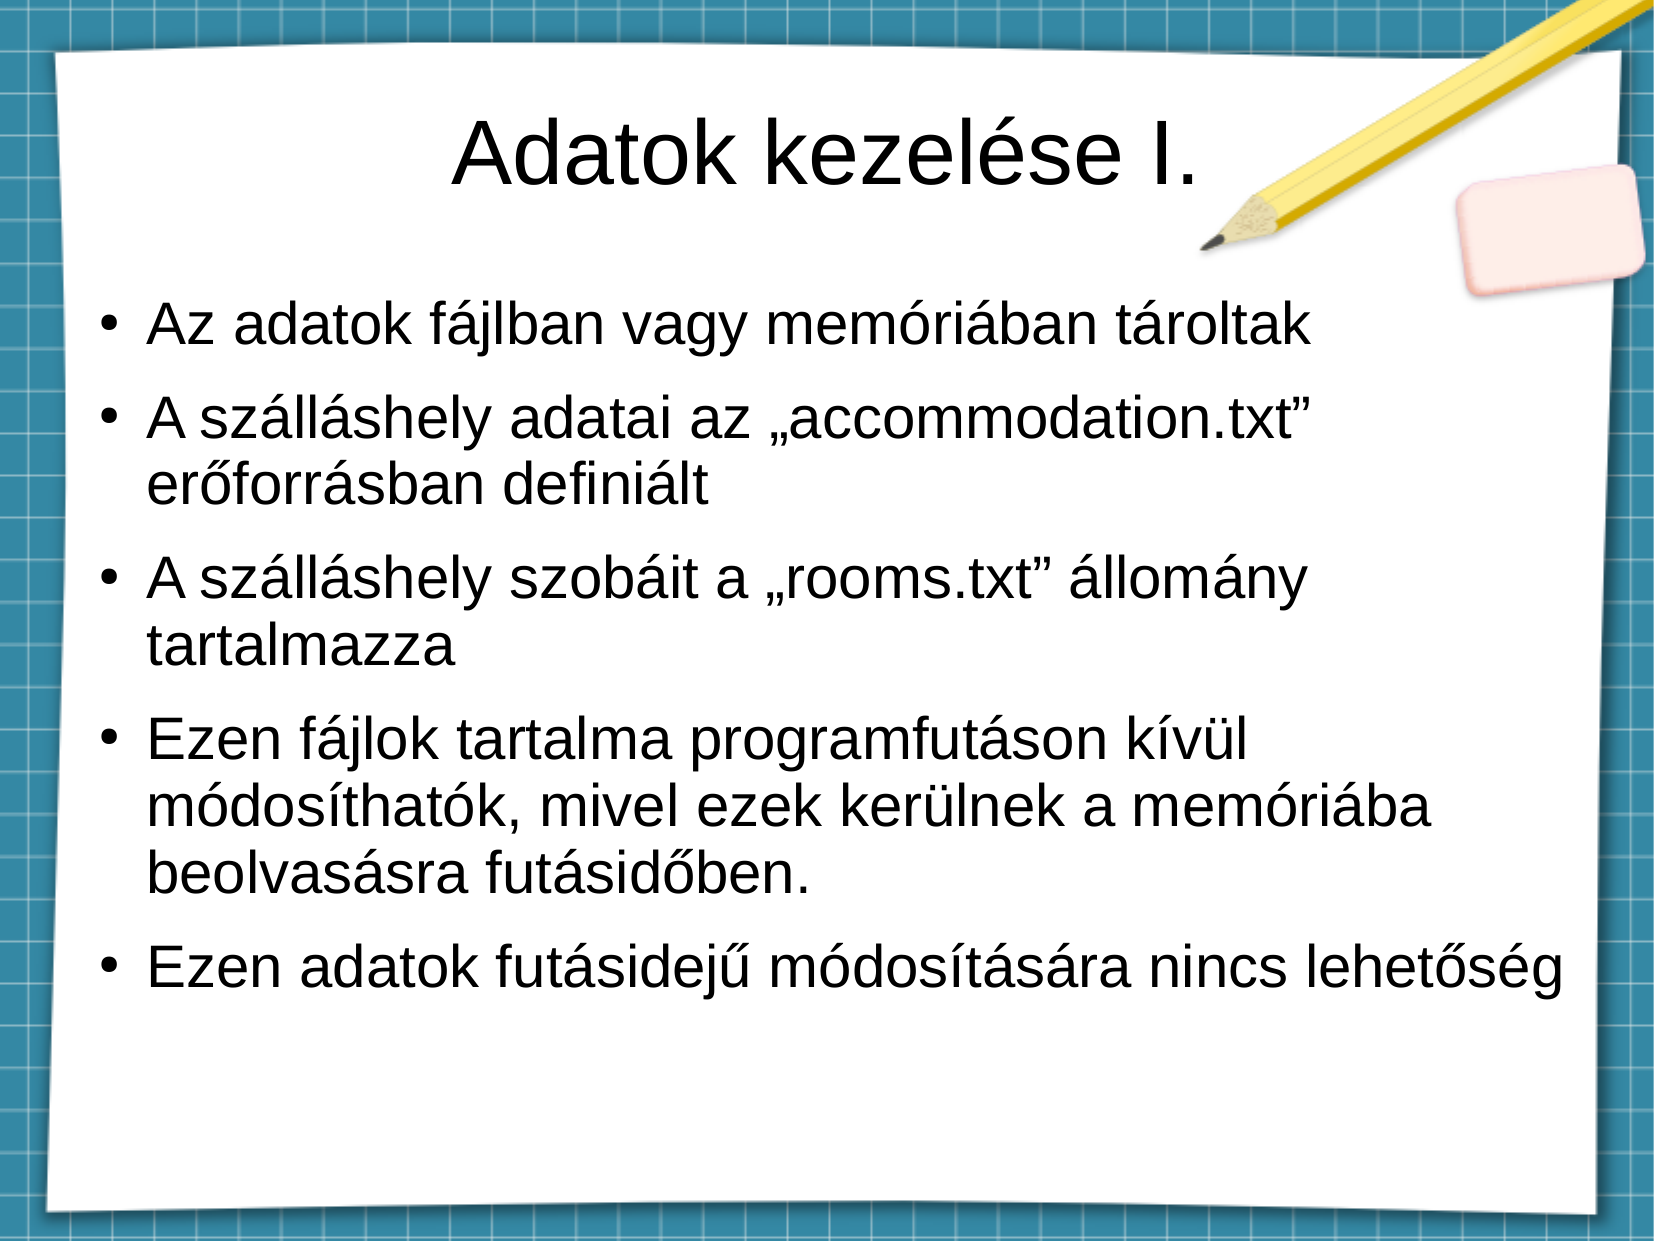

# Adatok kezelése I.
Az adatok fájlban vagy memóriában tároltak
A szálláshely adatai az „accommodation.txt” erőforrásban definiált
A szálláshely szobáit a „rooms.txt” állomány tartalmazza
Ezen fájlok tartalma programfutáson kívül módosíthatók, mivel ezek kerülnek a memóriába beolvasásra futásidőben.
Ezen adatok futásidejű módosítására nincs lehetőség